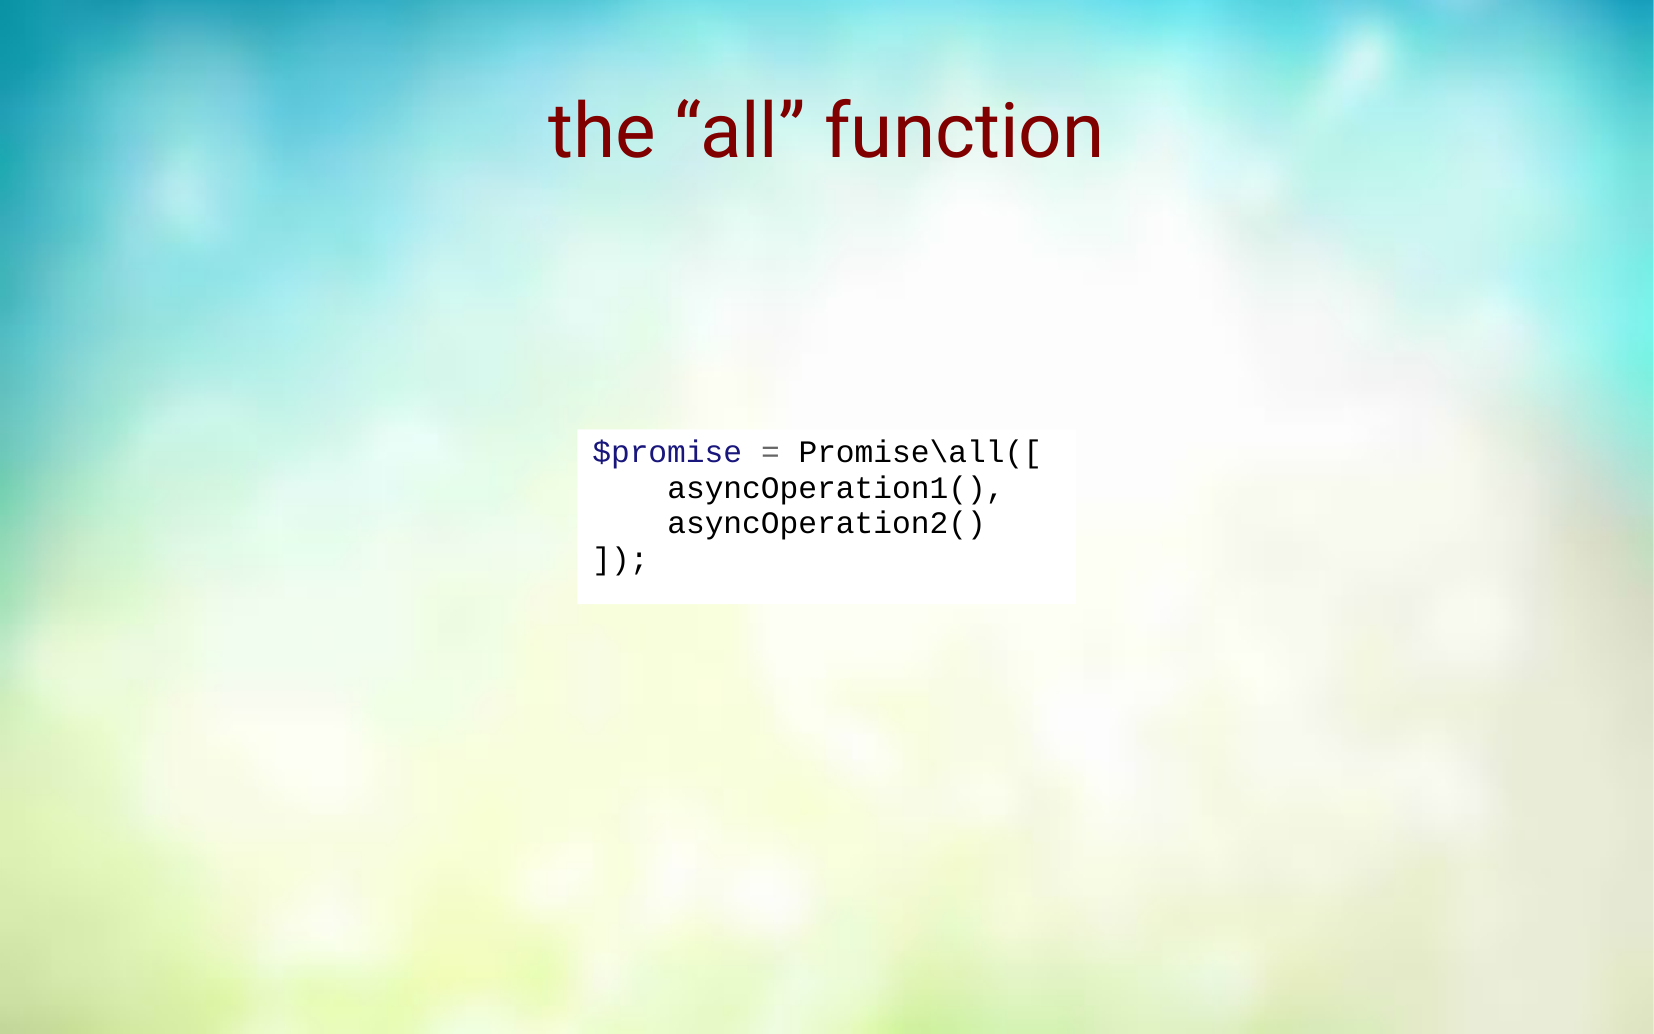

# the “all” function
$promise = Promise\all([
 asyncOperation1(),
 asyncOperation2()
]);